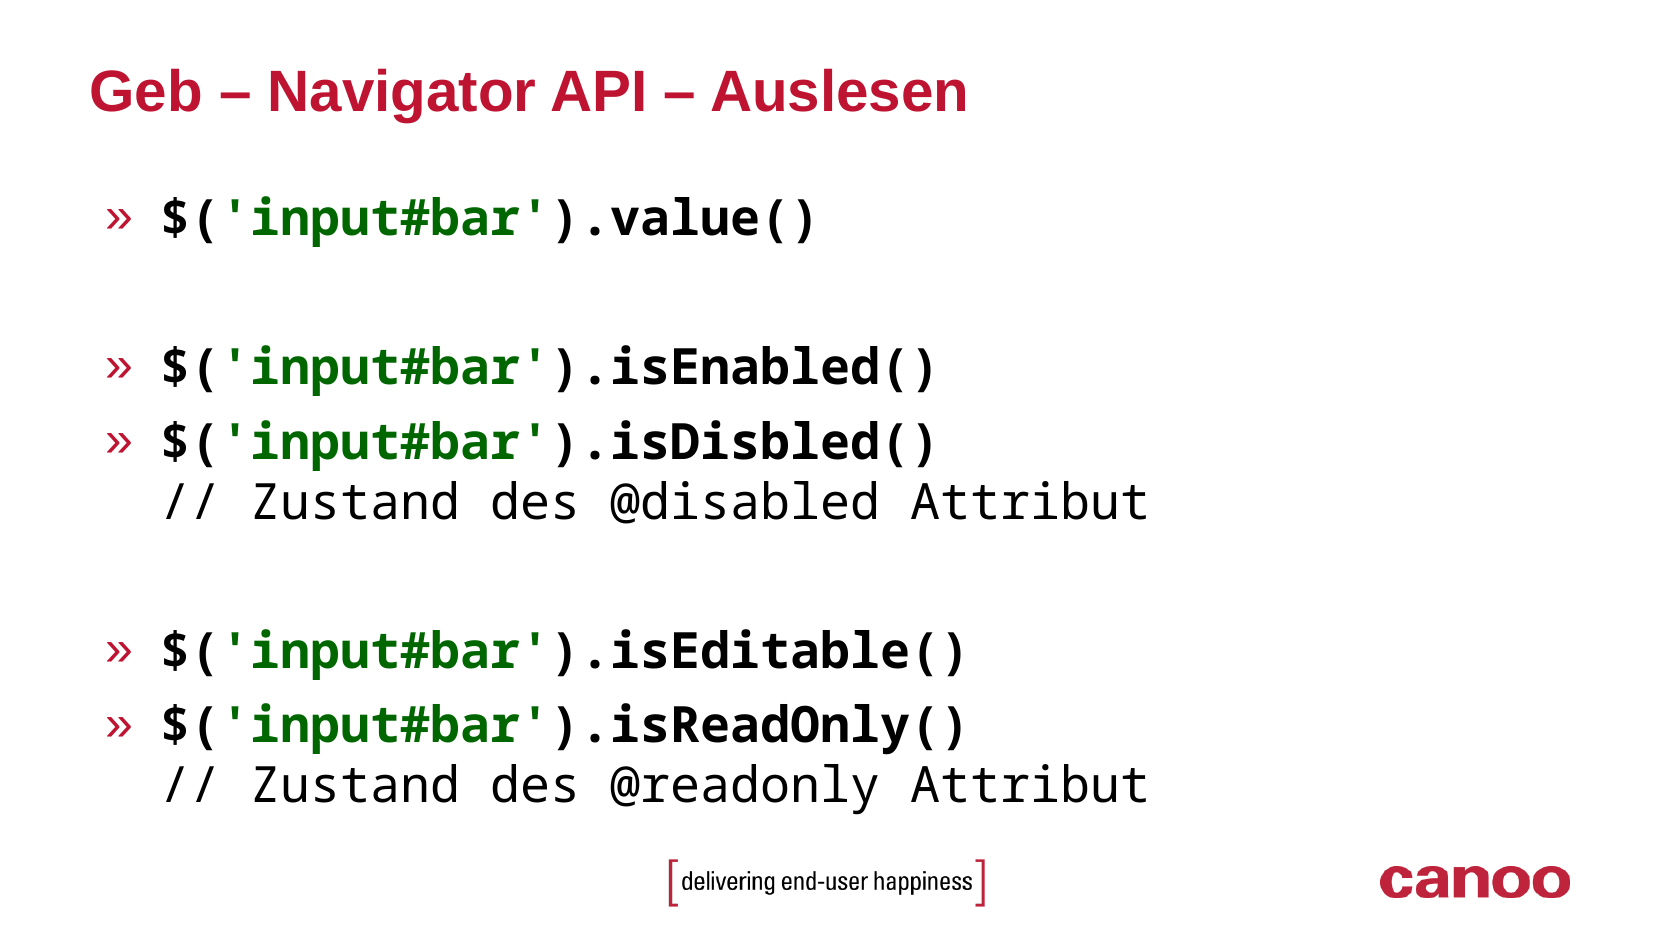

# Geb – Navigator API – Auslesen
$('input#bar').value()
$('input#bar').isEnabled()
$('input#bar').isDisbled()
// Zustand des @disabled Attribut
$('input#bar').isEditable()
$('input#bar').isReadOnly()
// Zustand des @readonly Attribut